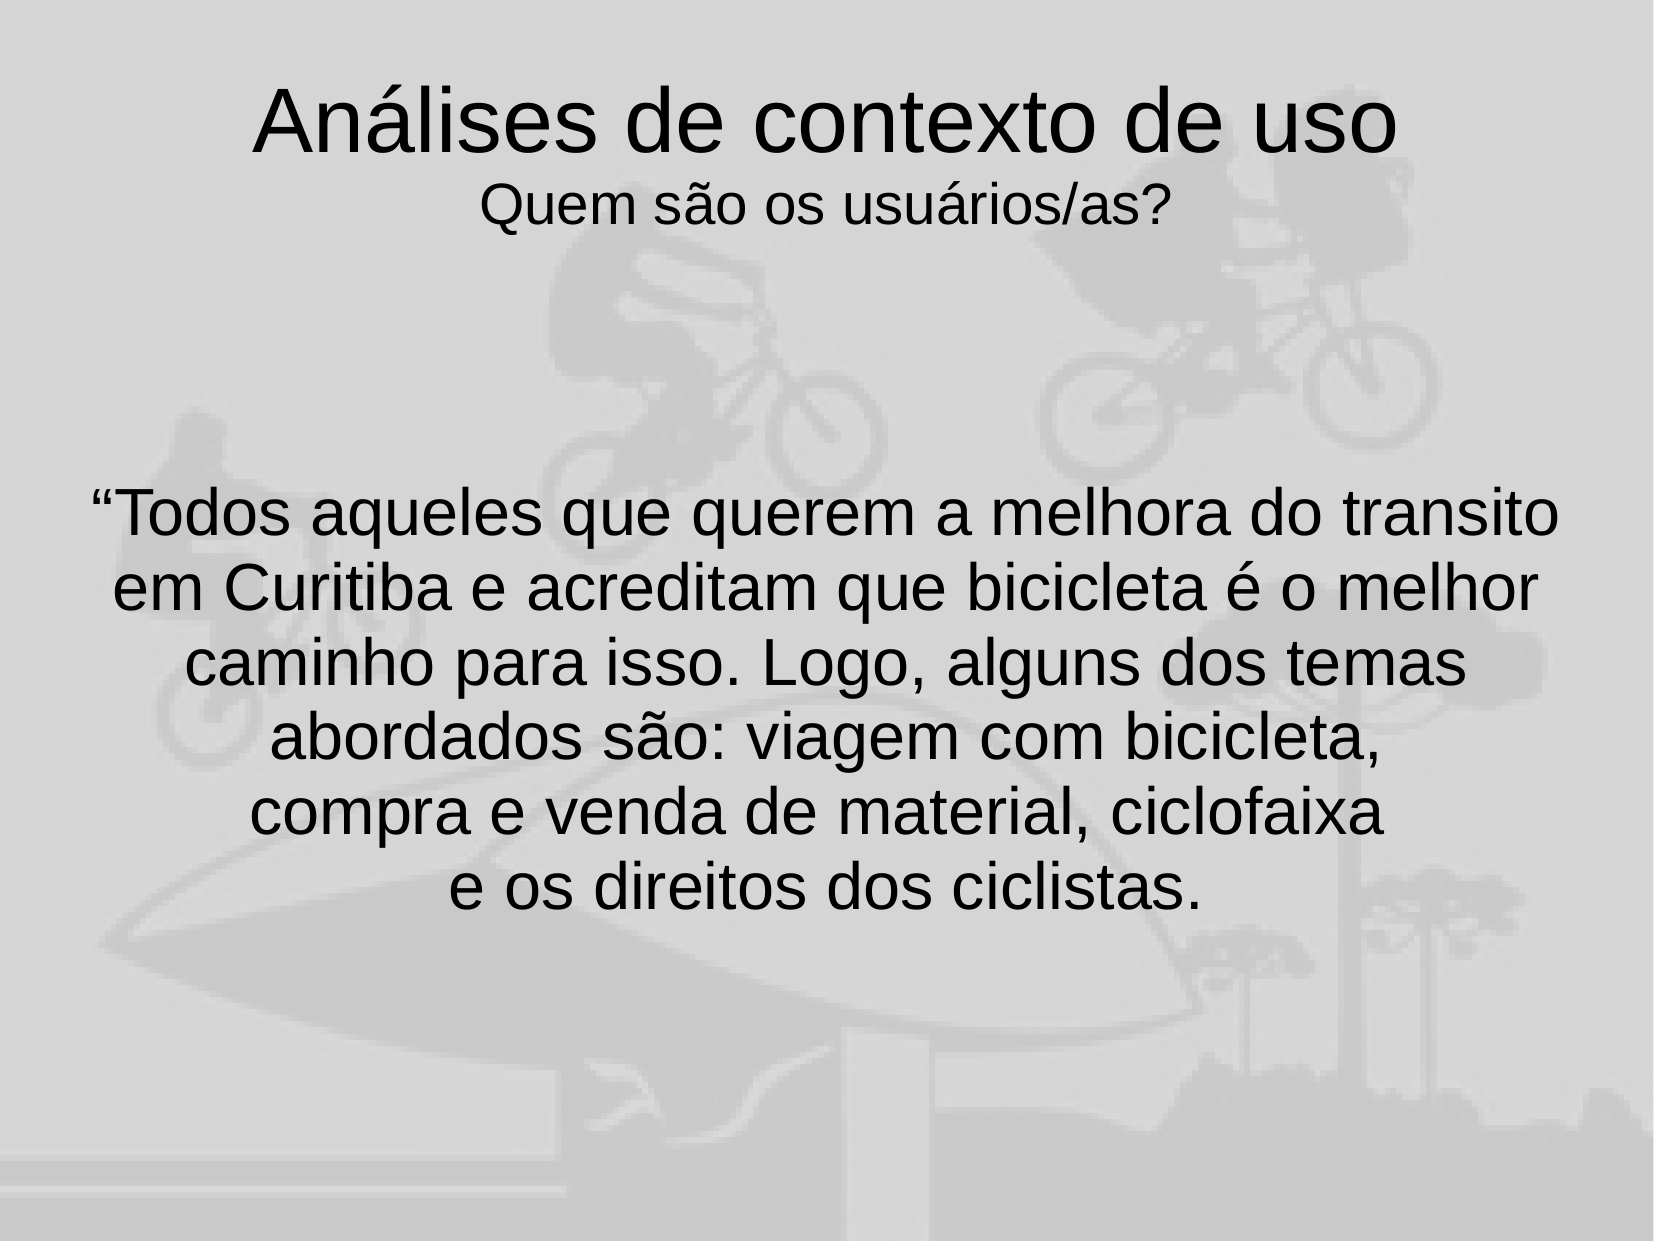

# Análises de contexto de uso Quem são os usuários/as?
“Todos aqueles que querem a melhora do transito em Curitiba e acreditam que bicicleta é o melhor caminho para isso. Logo, alguns dos temas abordados são: viagem com bicicleta,
compra e venda de material, ciclofaixa
e os direitos dos ciclistas.